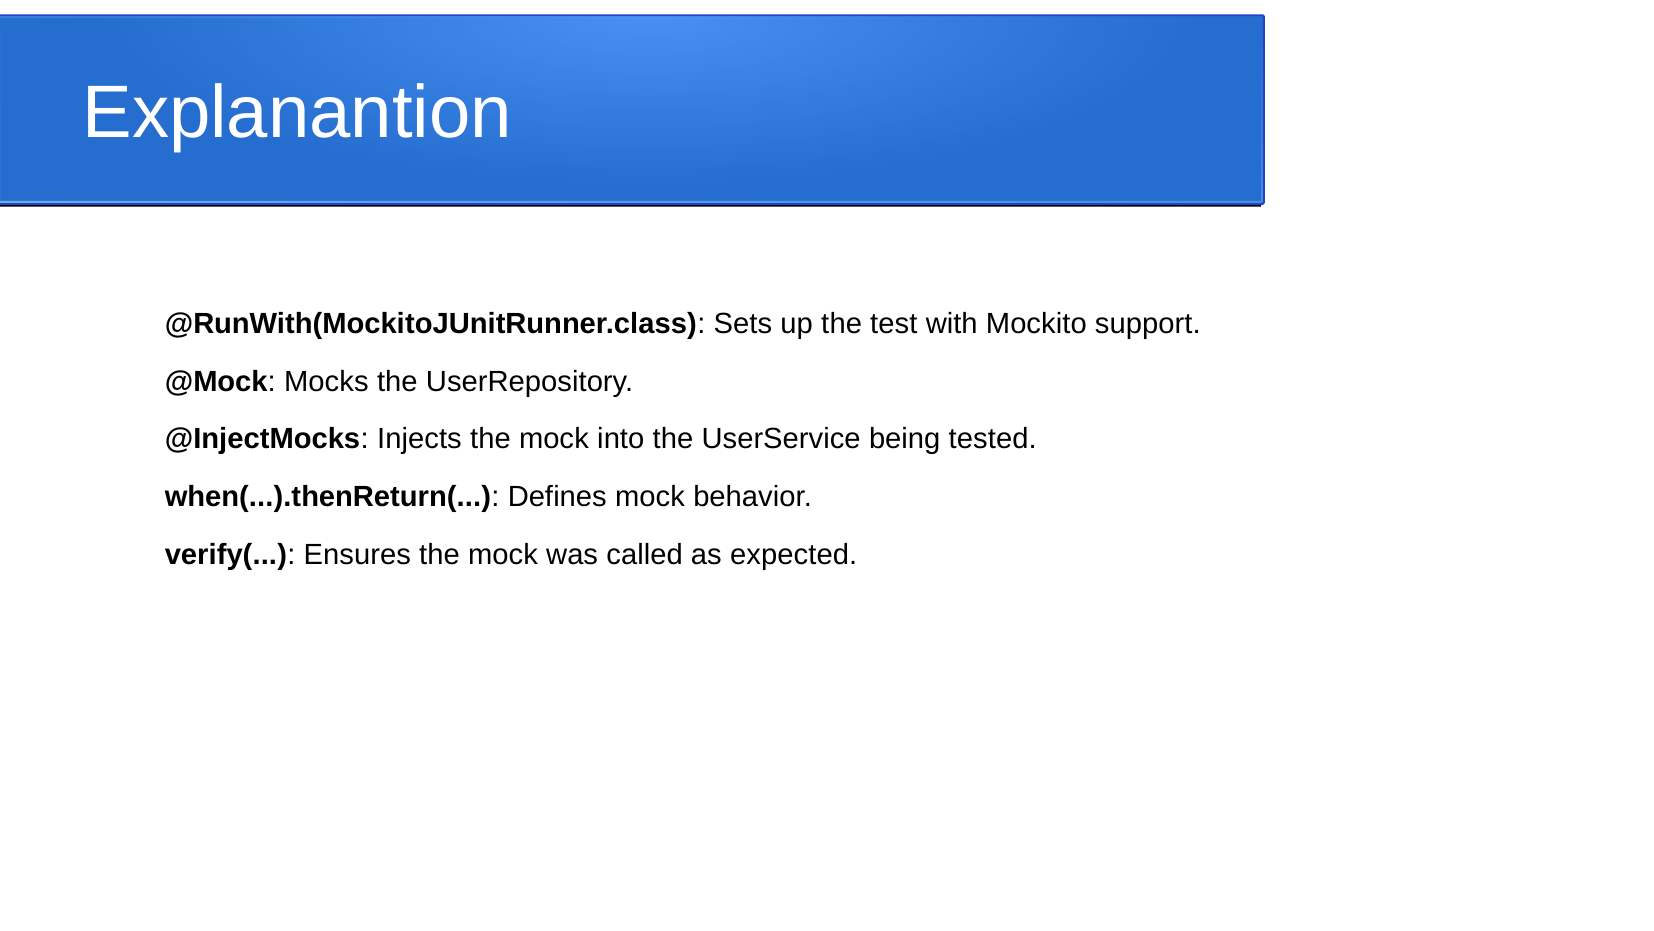

# Explanantion
@RunWith(MockitoJUnitRunner.class): Sets up the test with Mockito support.
@Mock: Mocks the UserRepository.
@InjectMocks: Injects the mock into the UserService being tested.
when(...).thenReturn(...): Defines mock behavior.
verify(...): Ensures the mock was called as expected.